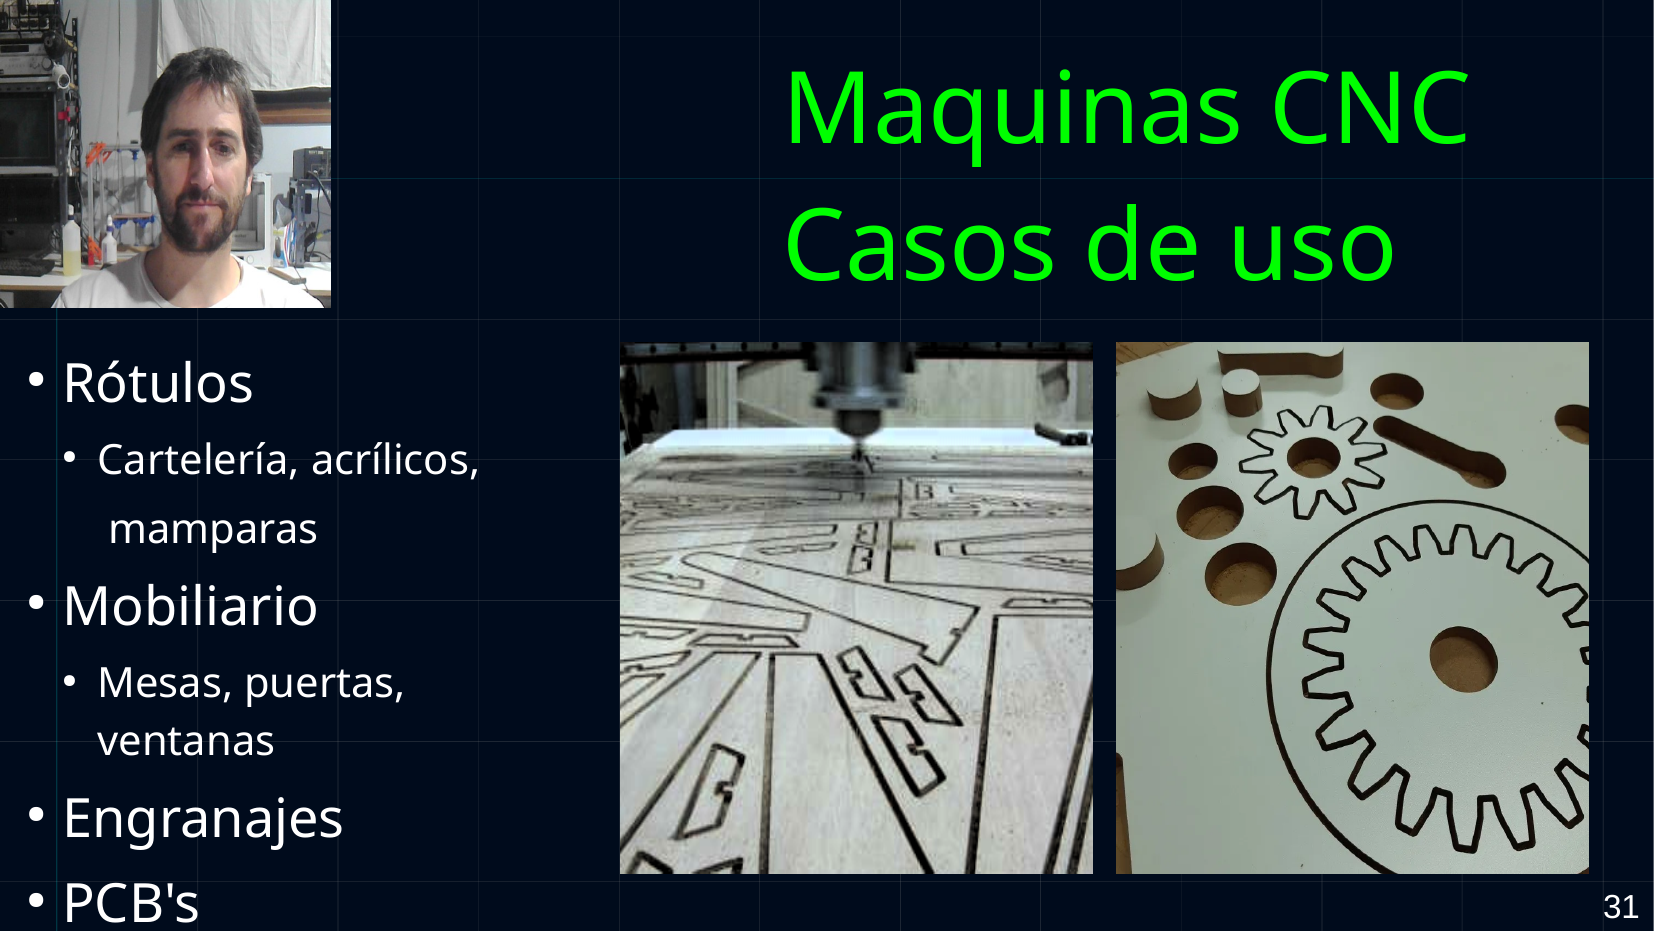

Maquinas CNC
Casos de uso
Rótulos
Cartelería, acrílicos,
 mamparas
Mobiliario
Mesas, puertas, ventanas
Engranajes
PCB's